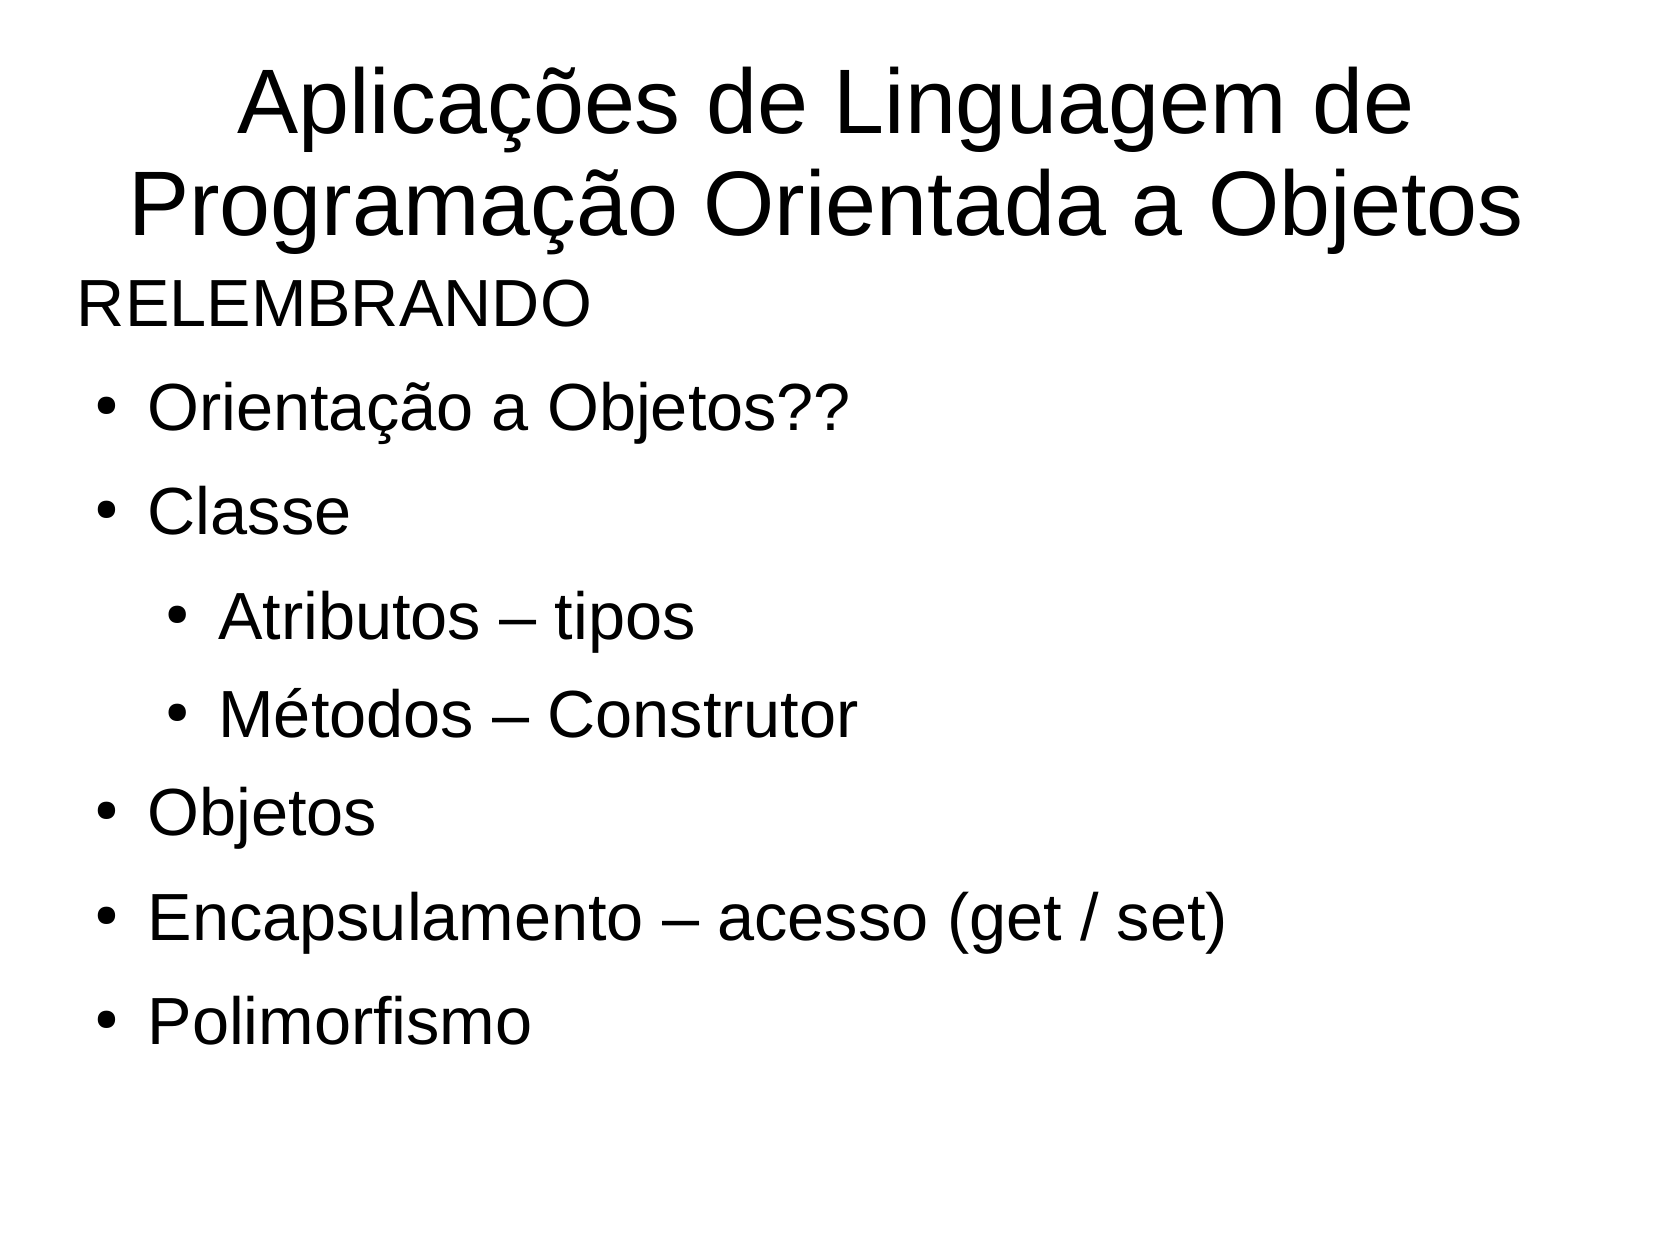

# Aplicações de Linguagem de Programação Orientada a Objetos
RELEMBRANDO
Orientação a Objetos??
Classe
Atributos – tipos
Métodos – Construtor
Objetos
Encapsulamento – acesso (get / set)
Polimorfismo